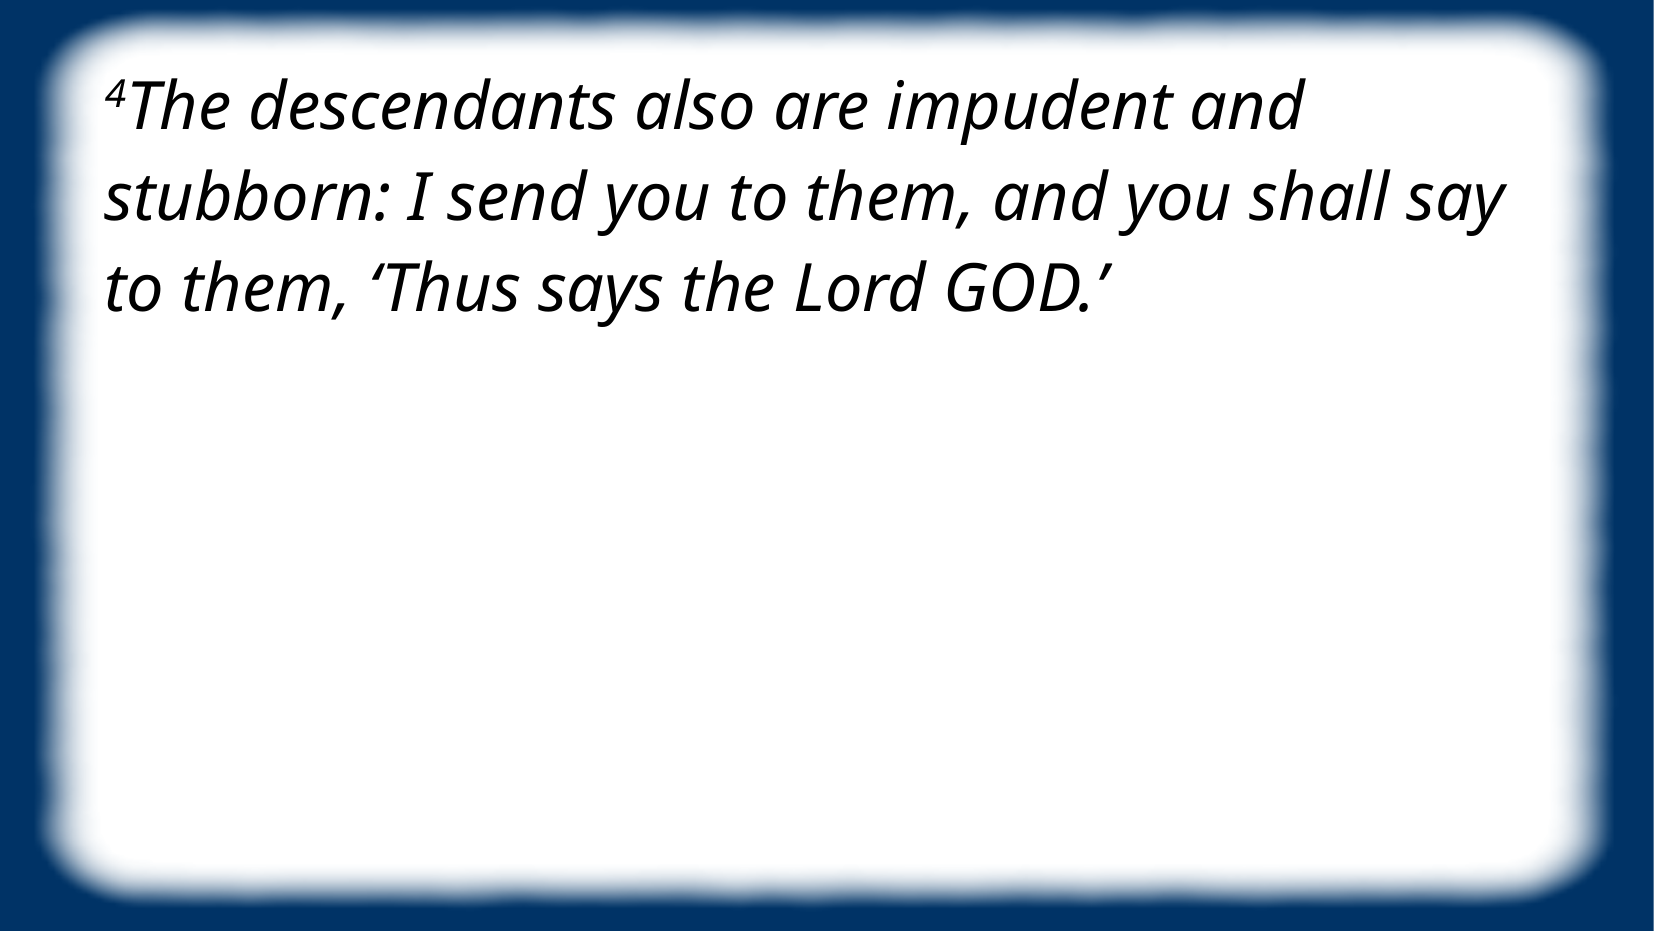

4The descendants also are impudent and stubborn: I send you to them, and you shall say to them, ‘Thus says the Lord GOD.’